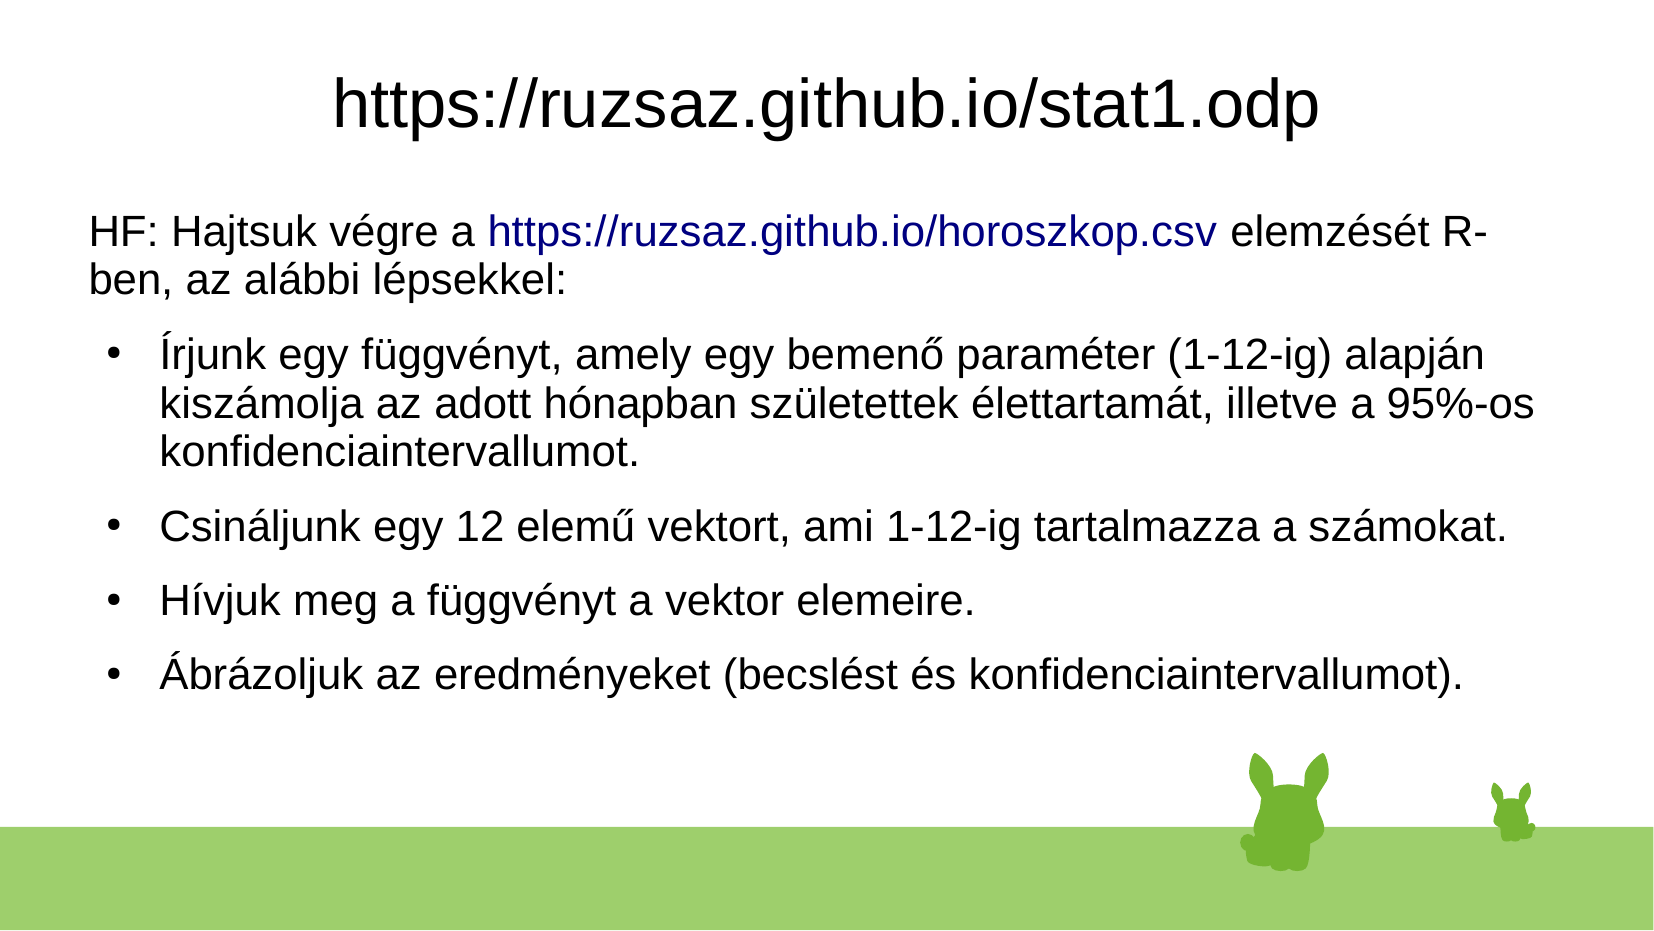

# https://ruzsaz.github.io/stat1.odp
HF: Hajtsuk végre a https://ruzsaz.github.io/horoszkop.csv elemzését R-ben, az alábbi lépsekkel:
Írjunk egy függvényt, amely egy bemenő paraméter (1-12-ig) alapján kiszámolja az adott hónapban születettek élettartamát, illetve a 95%-os konfidenciaintervallumot.
Csináljunk egy 12 elemű vektort, ami 1-12-ig tartalmazza a számokat.
Hívjuk meg a függvényt a vektor elemeire.
Ábrázoljuk az eredményeket (becslést és konfidenciaintervallumot).